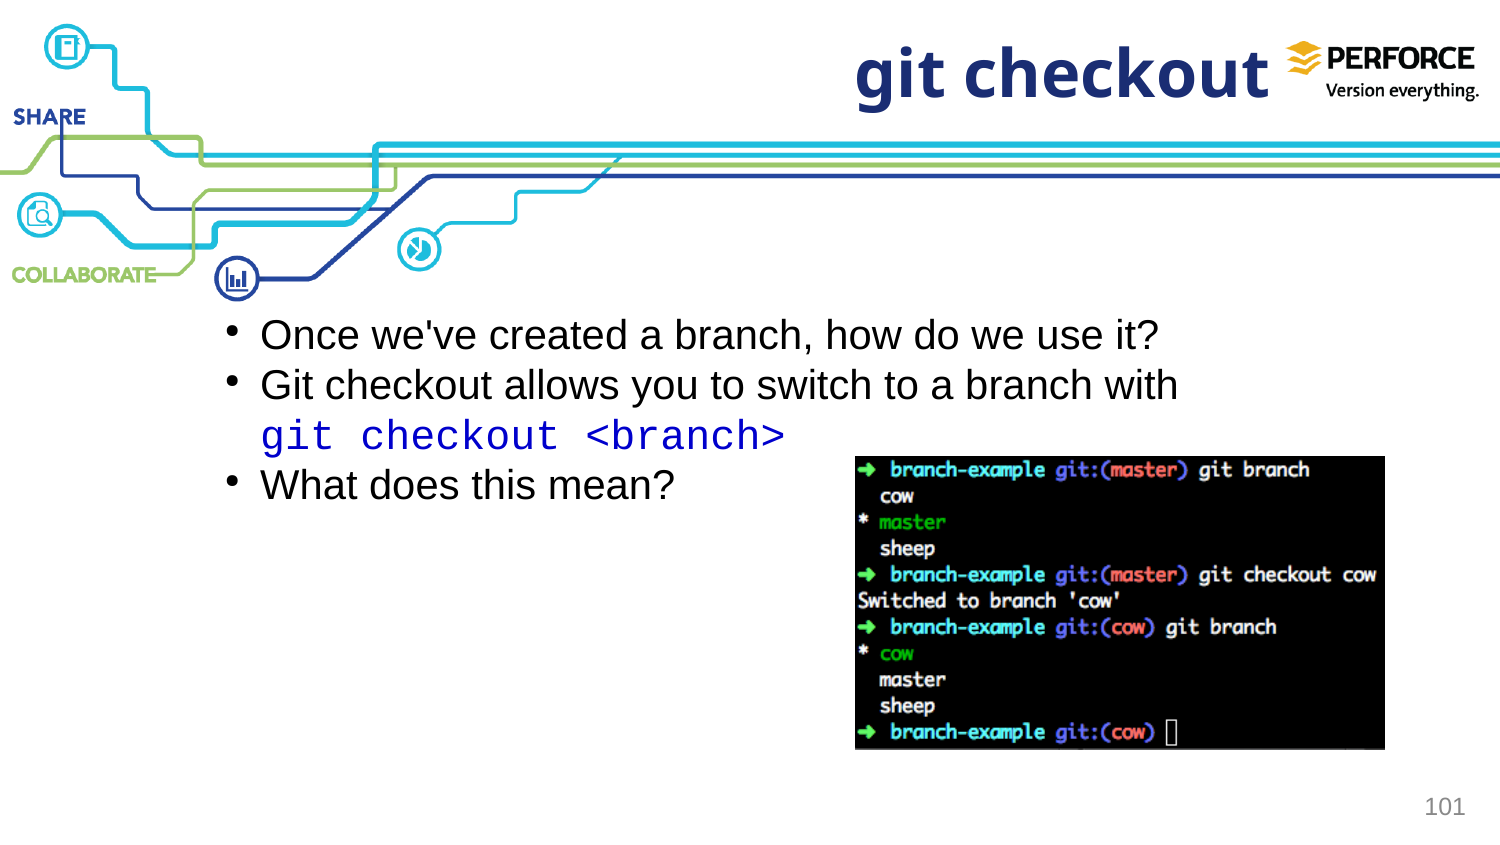

# git checkout
Once we've created a branch, how do we use it?
Git checkout allows you to switch to a branch with
git checkout <branch>
What does this mean?